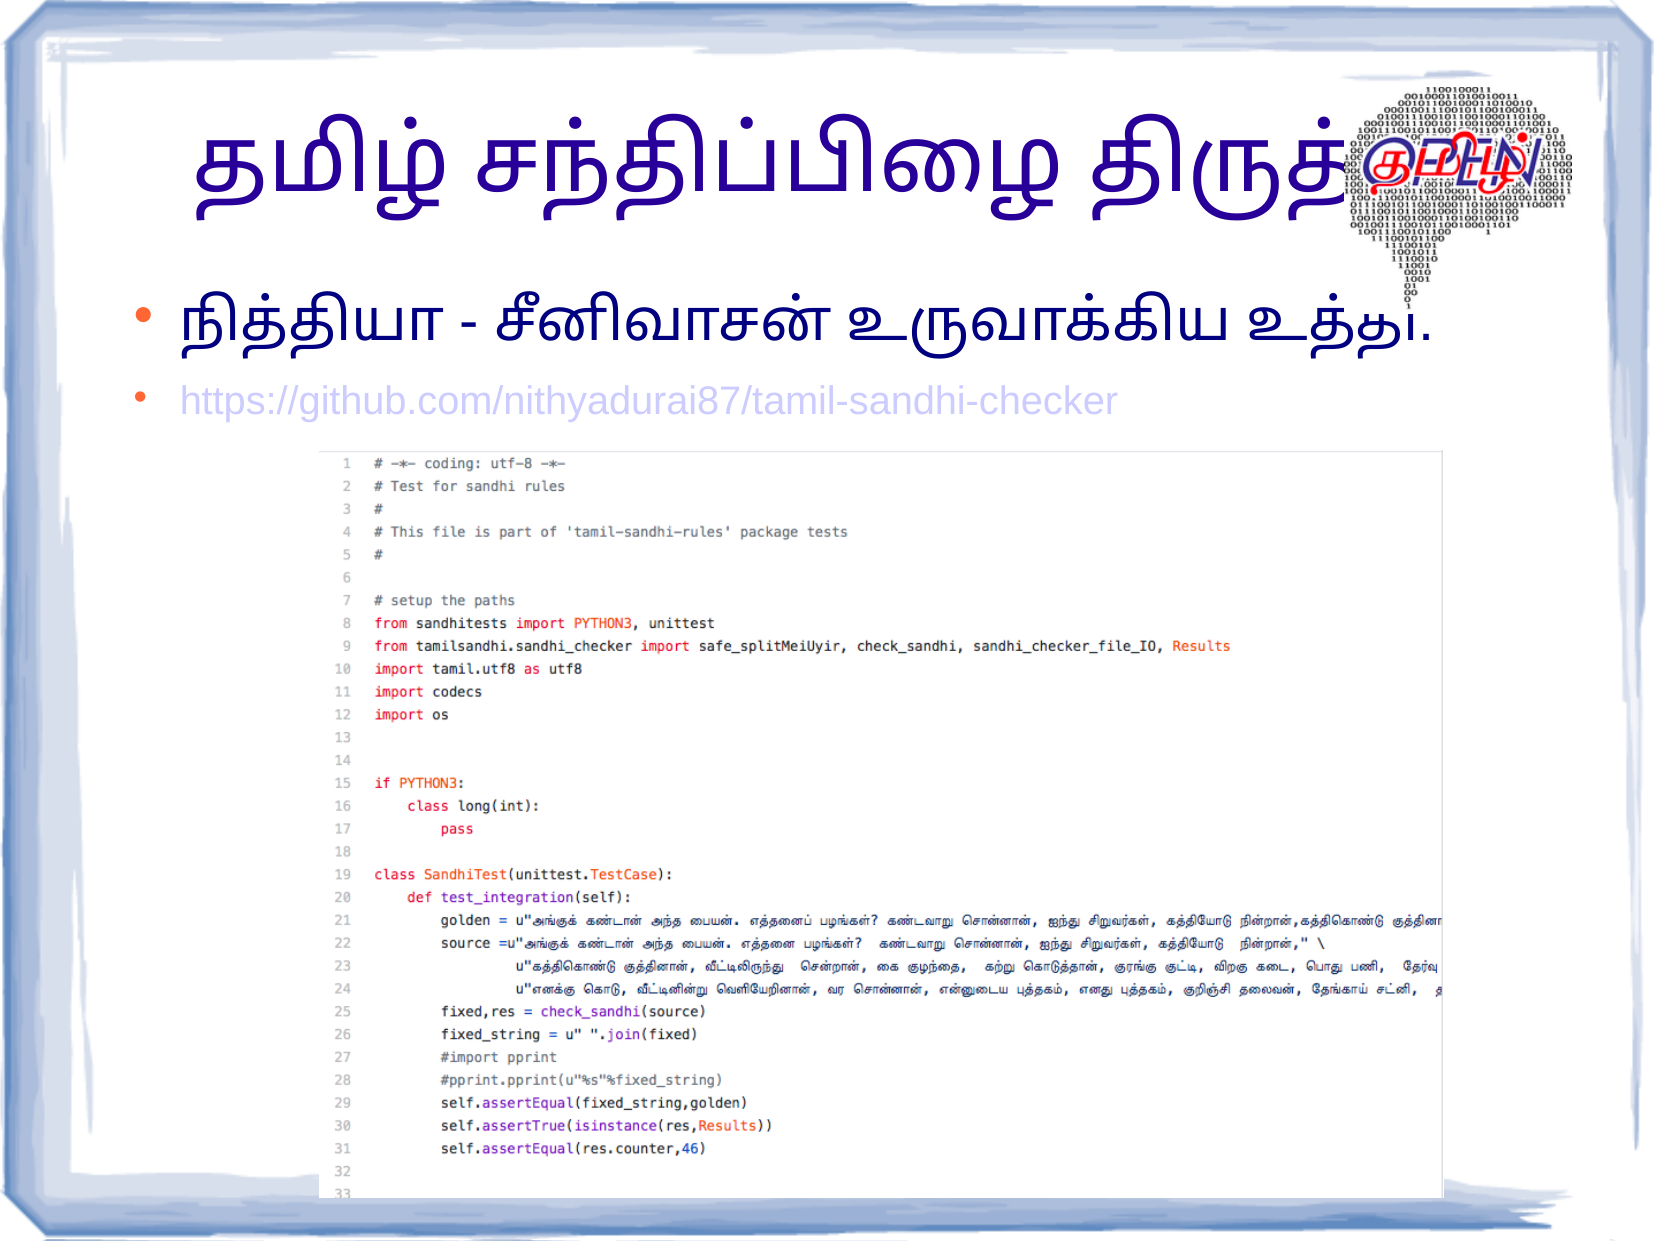

# தமிழ் சந்திப்பிழை திருத்தி
நித்தியா - சீனிவாசன் உருவாக்கிய உத்தி.
https://github.com/nithyadurai87/tamil-sandhi-checker